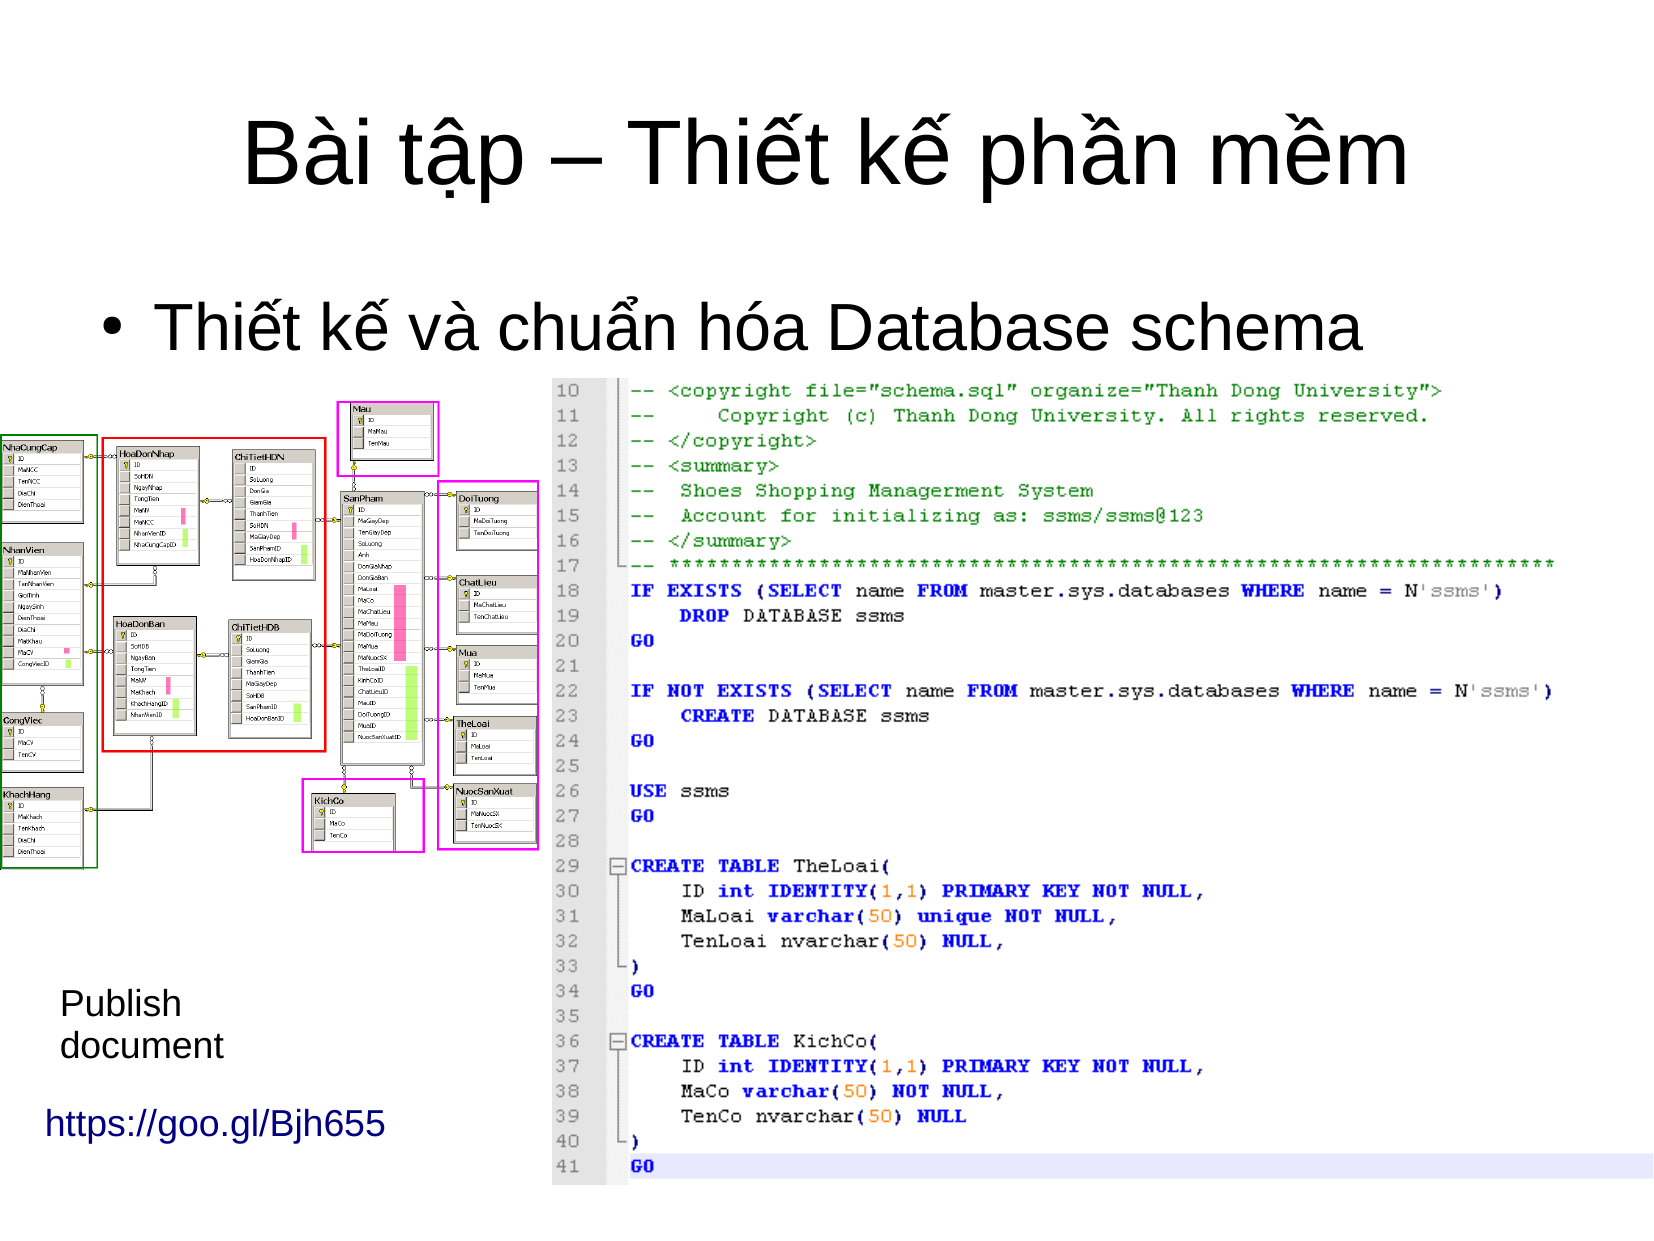

# Bài tập – Thiết kế phần mềm
Thiết kế và chuẩn hóa Database schema
Publish document
https://goo.gl/Bjh655